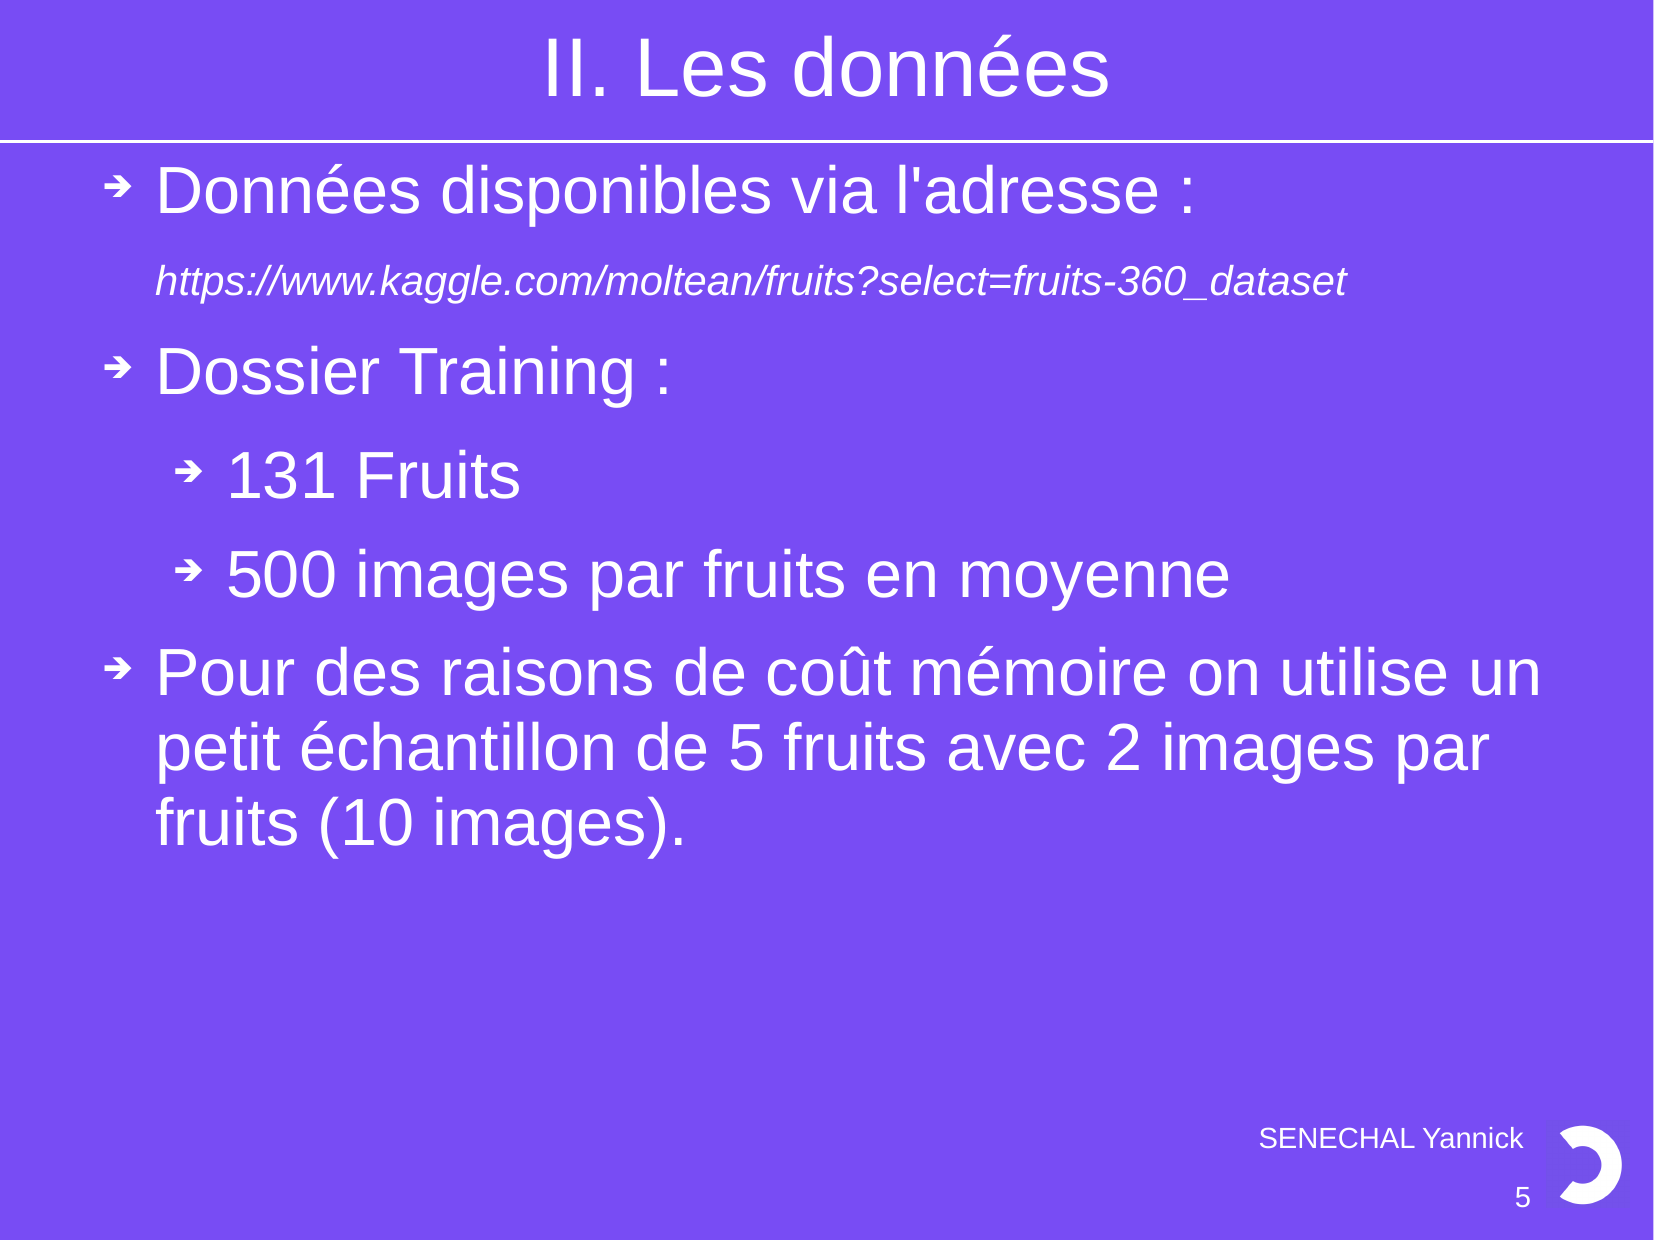

# II. Les données
Données disponibles via l'adresse :
https://www.kaggle.com/moltean/fruits?select=fruits-360_dataset
Dossier Training :
131 Fruits
500 images par fruits en moyenne
Pour des raisons de coût mémoire on utilise un petit échantillon de 5 fruits avec 2 images par fruits (10 images).
SENECHAL Yannick
5